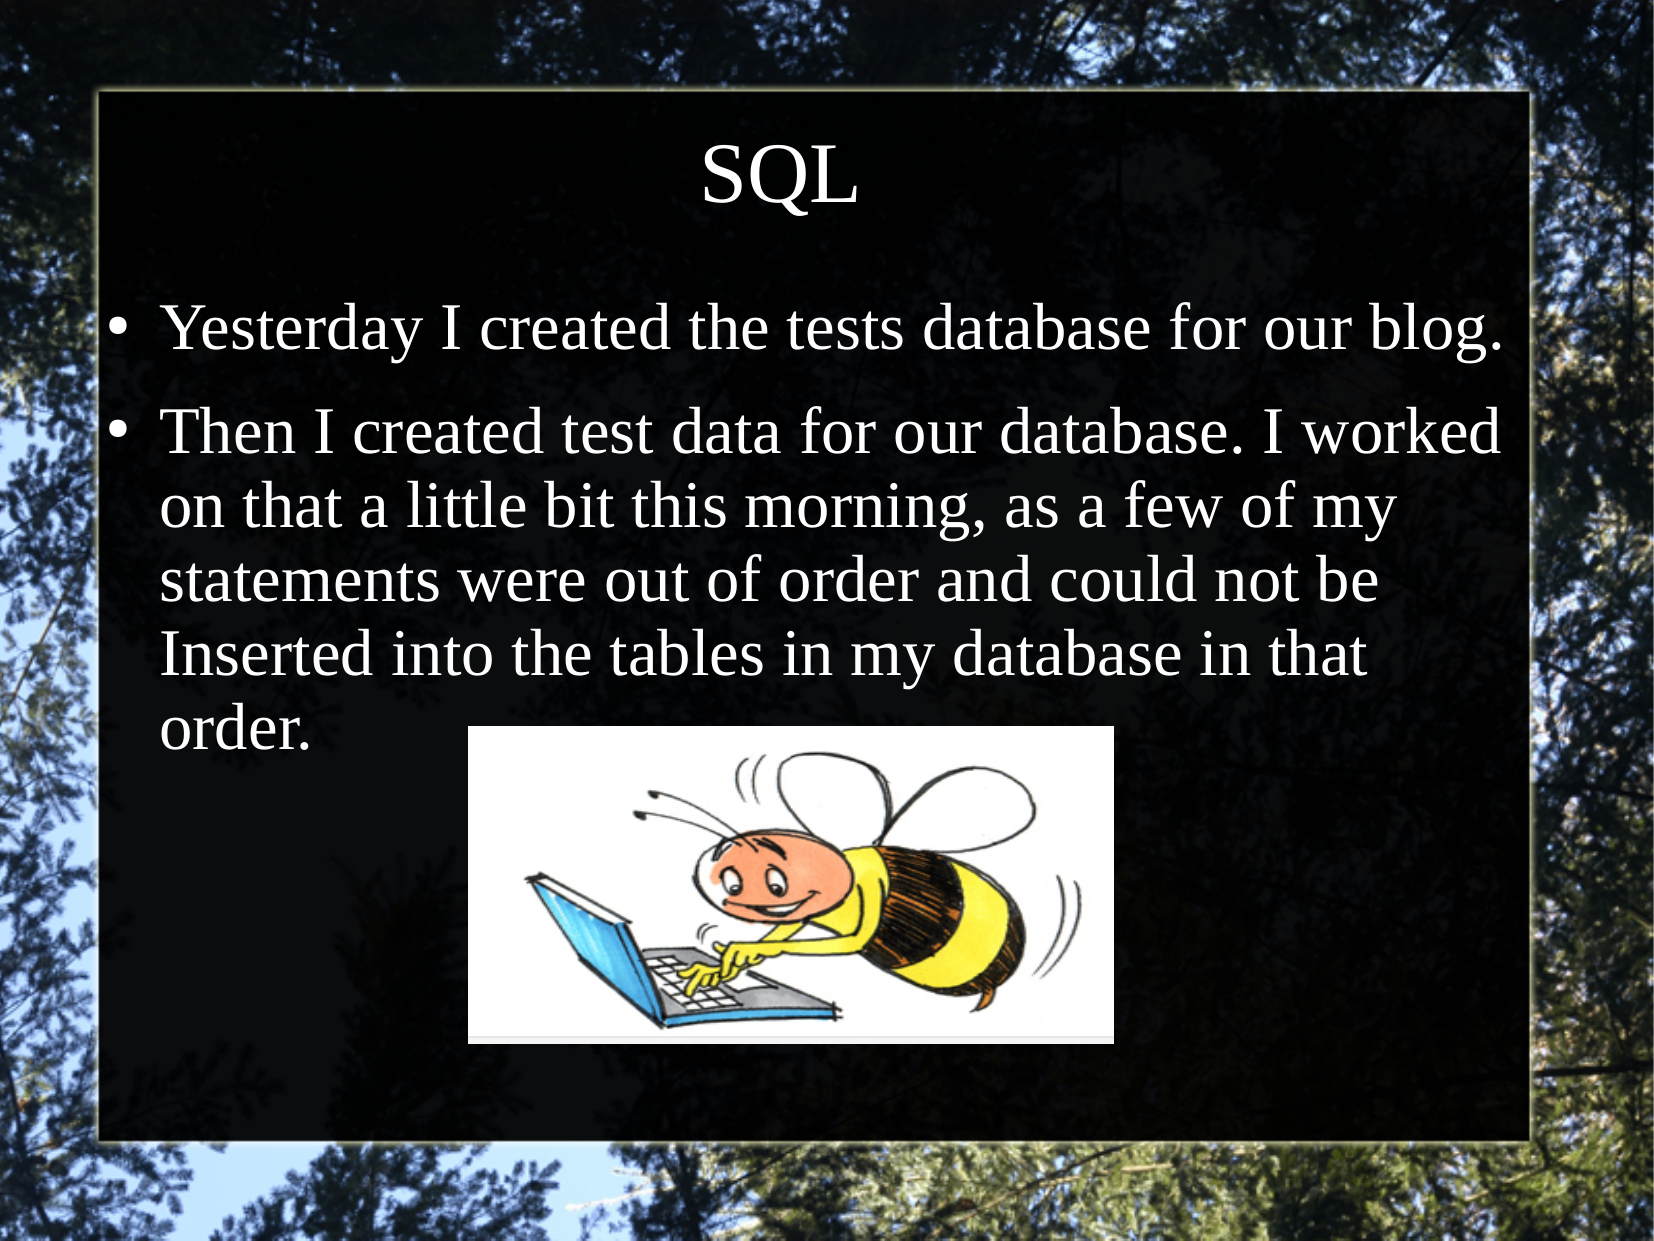

# SQL
Yesterday I created the tests database for our blog.
Then I created test data for our database. I worked on that a little bit this morning, as a few of my statements were out of order and could not be Inserted into the tables in my database in that order.